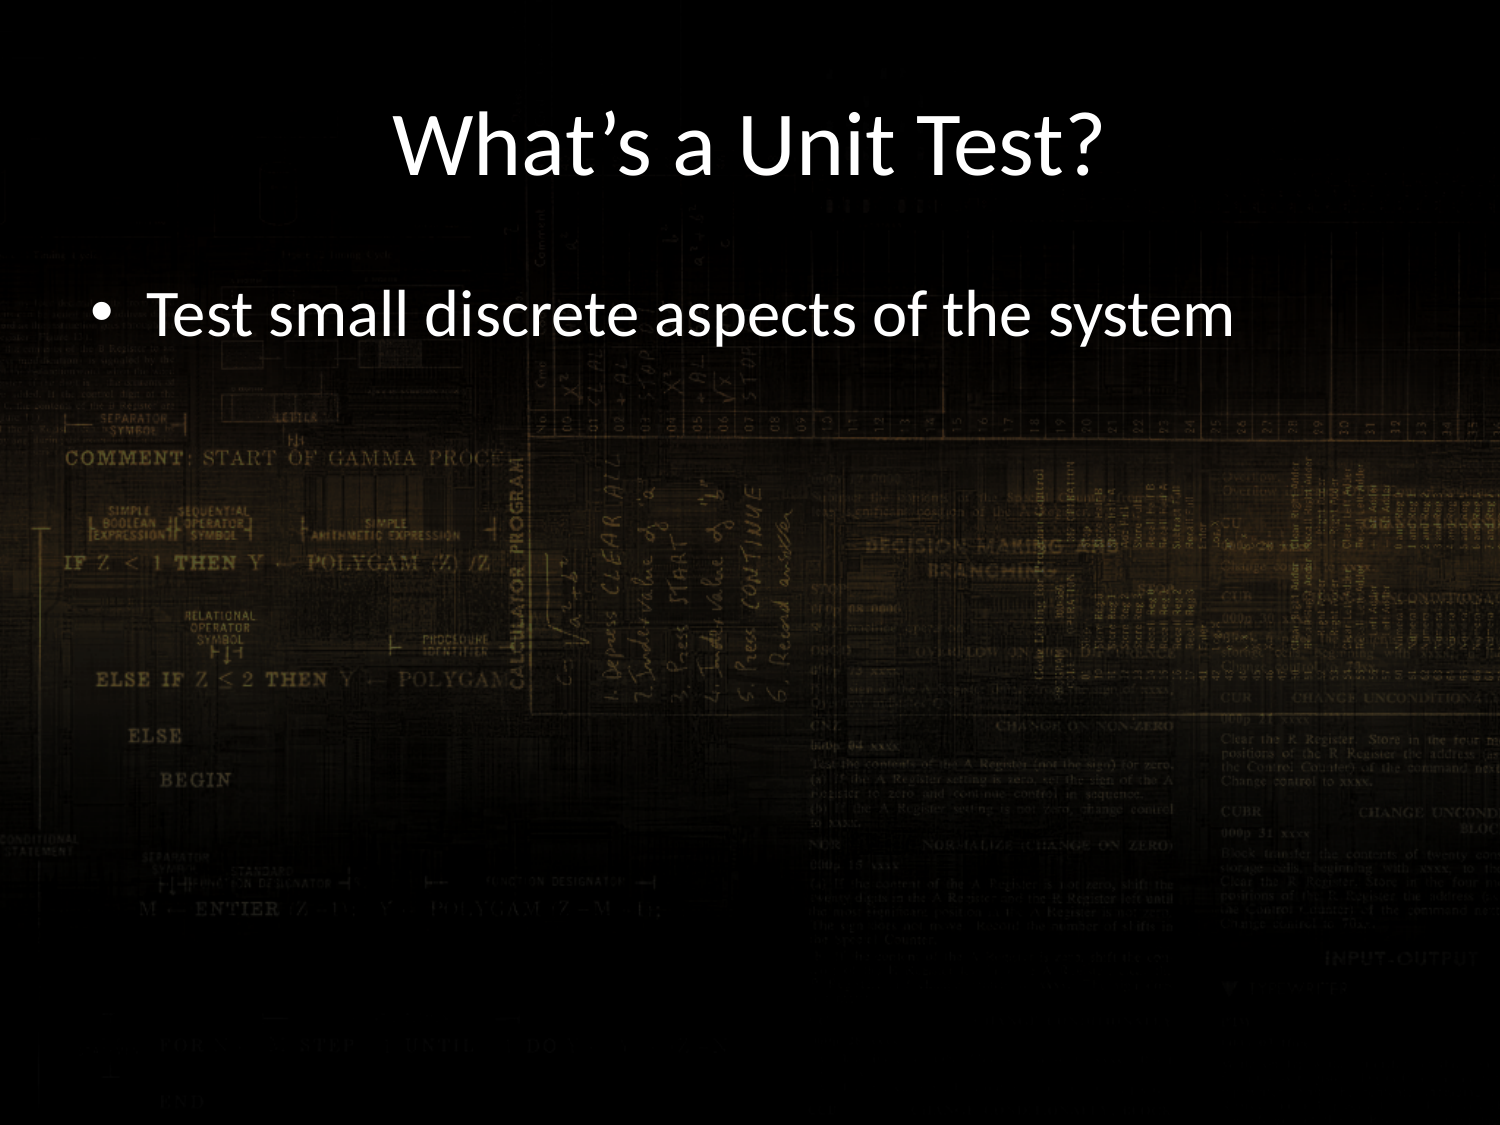

# What’s a Unit Test?
Test small discrete aspects of the system